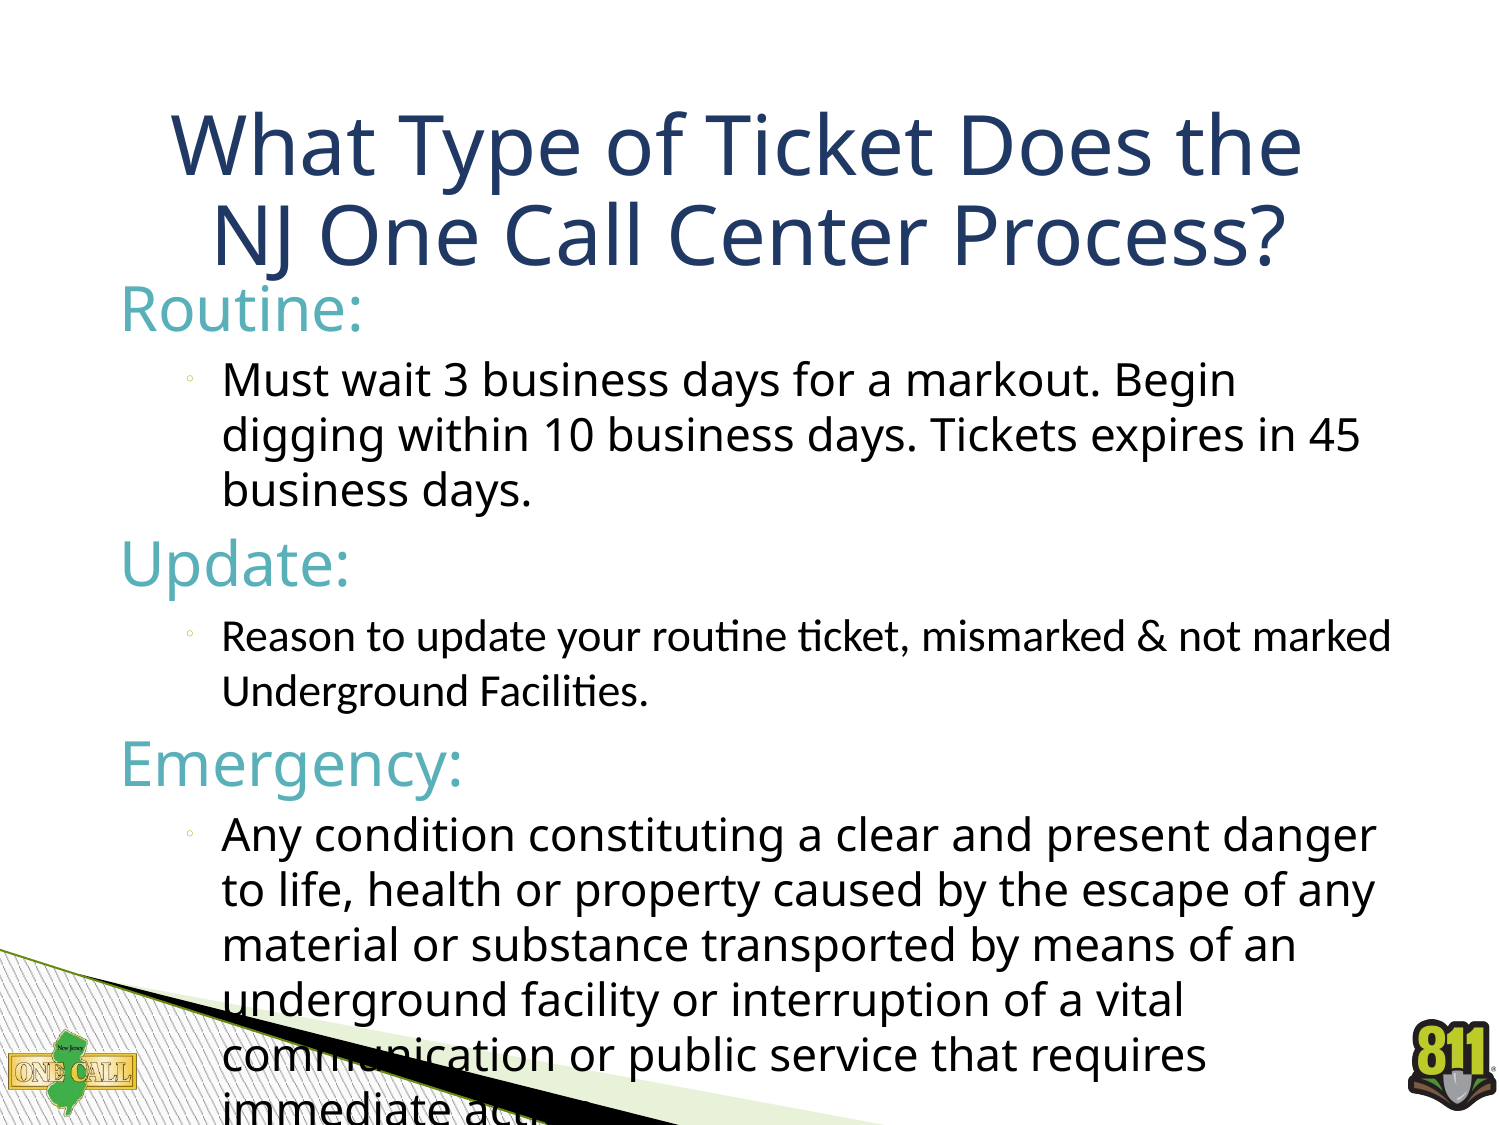

What Type of Ticket Does the
NJ One Call Center Process?
# Routine:
Must wait 3 business days for a markout. Begin digging within 10 business days. Tickets expires in 45 business days.
Update:
Reason to update your routine ticket, mismarked & not marked Underground Facilities.
Emergency:
Any condition constituting a clear and present danger to life, health or property caused by the escape of any material or substance transported by means of an underground facility or interruption of a vital communication or public service that requires immediate action.